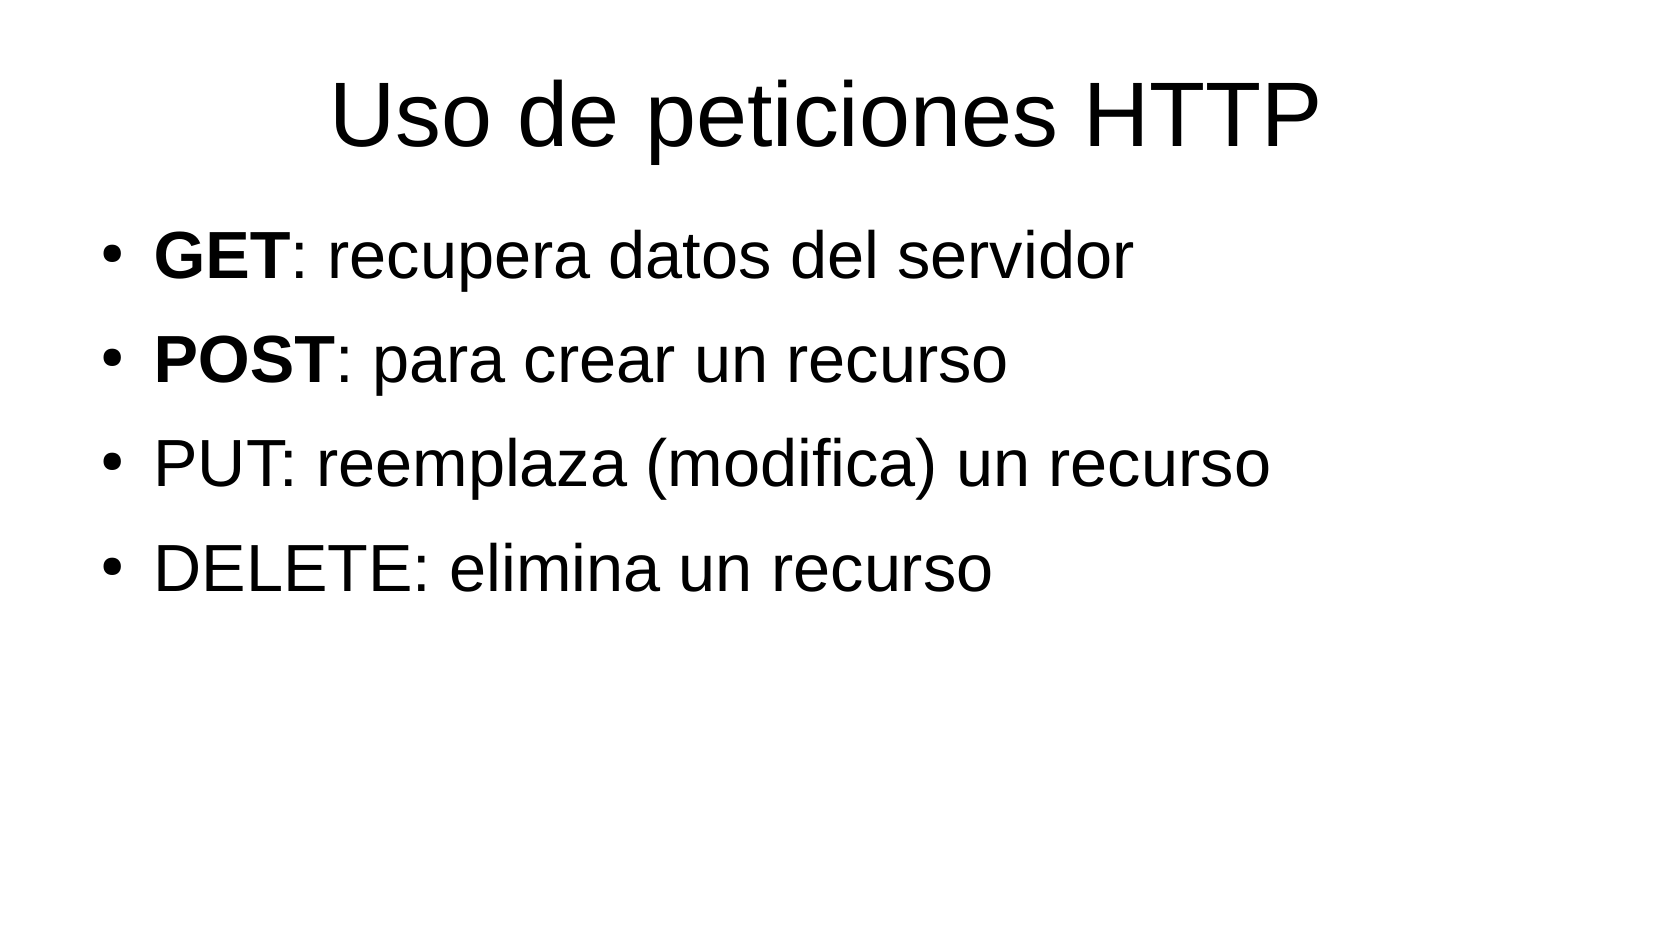

# Uso de peticiones HTTP
GET: recupera datos del servidor
POST: para crear un recurso
PUT: reemplaza (modifica) un recurso
DELETE: elimina un recurso